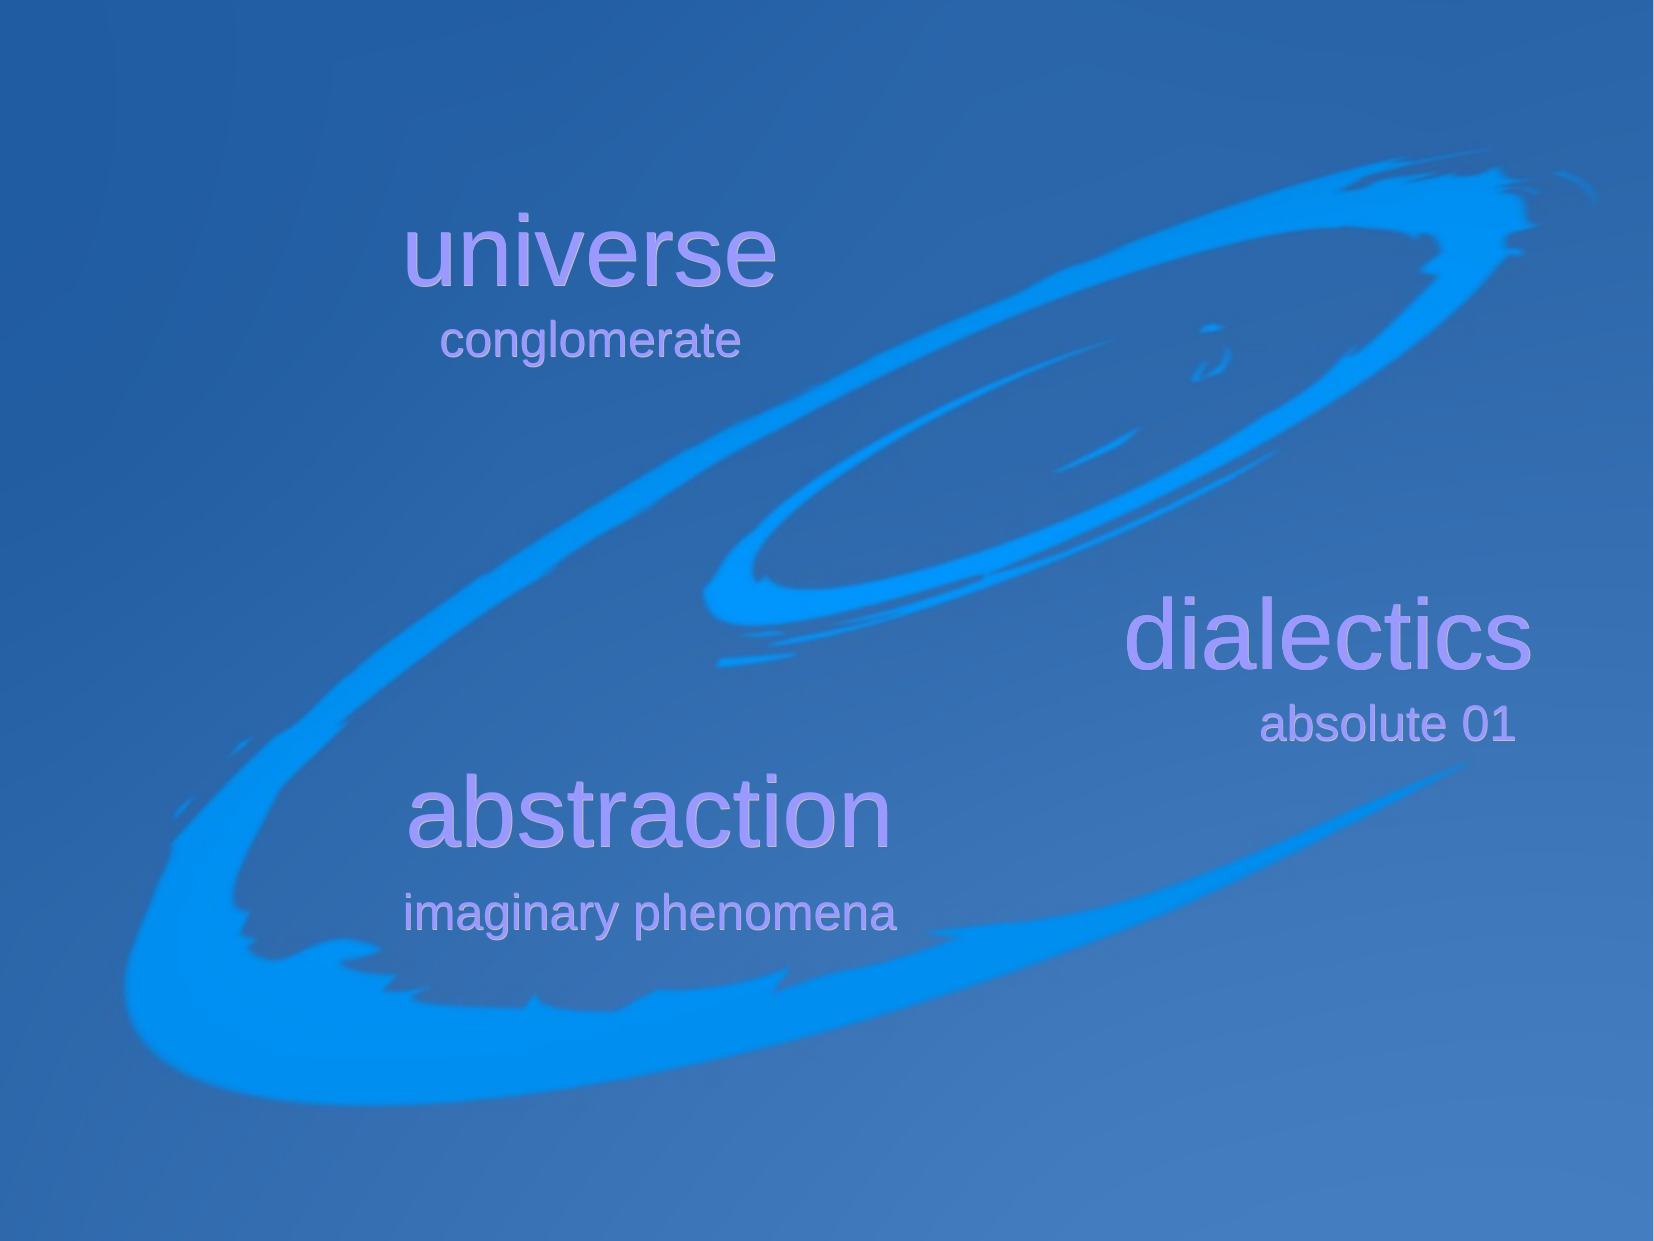

universe
conglomerate
dialectics
absolute 01
abstraction
imaginary phenomena